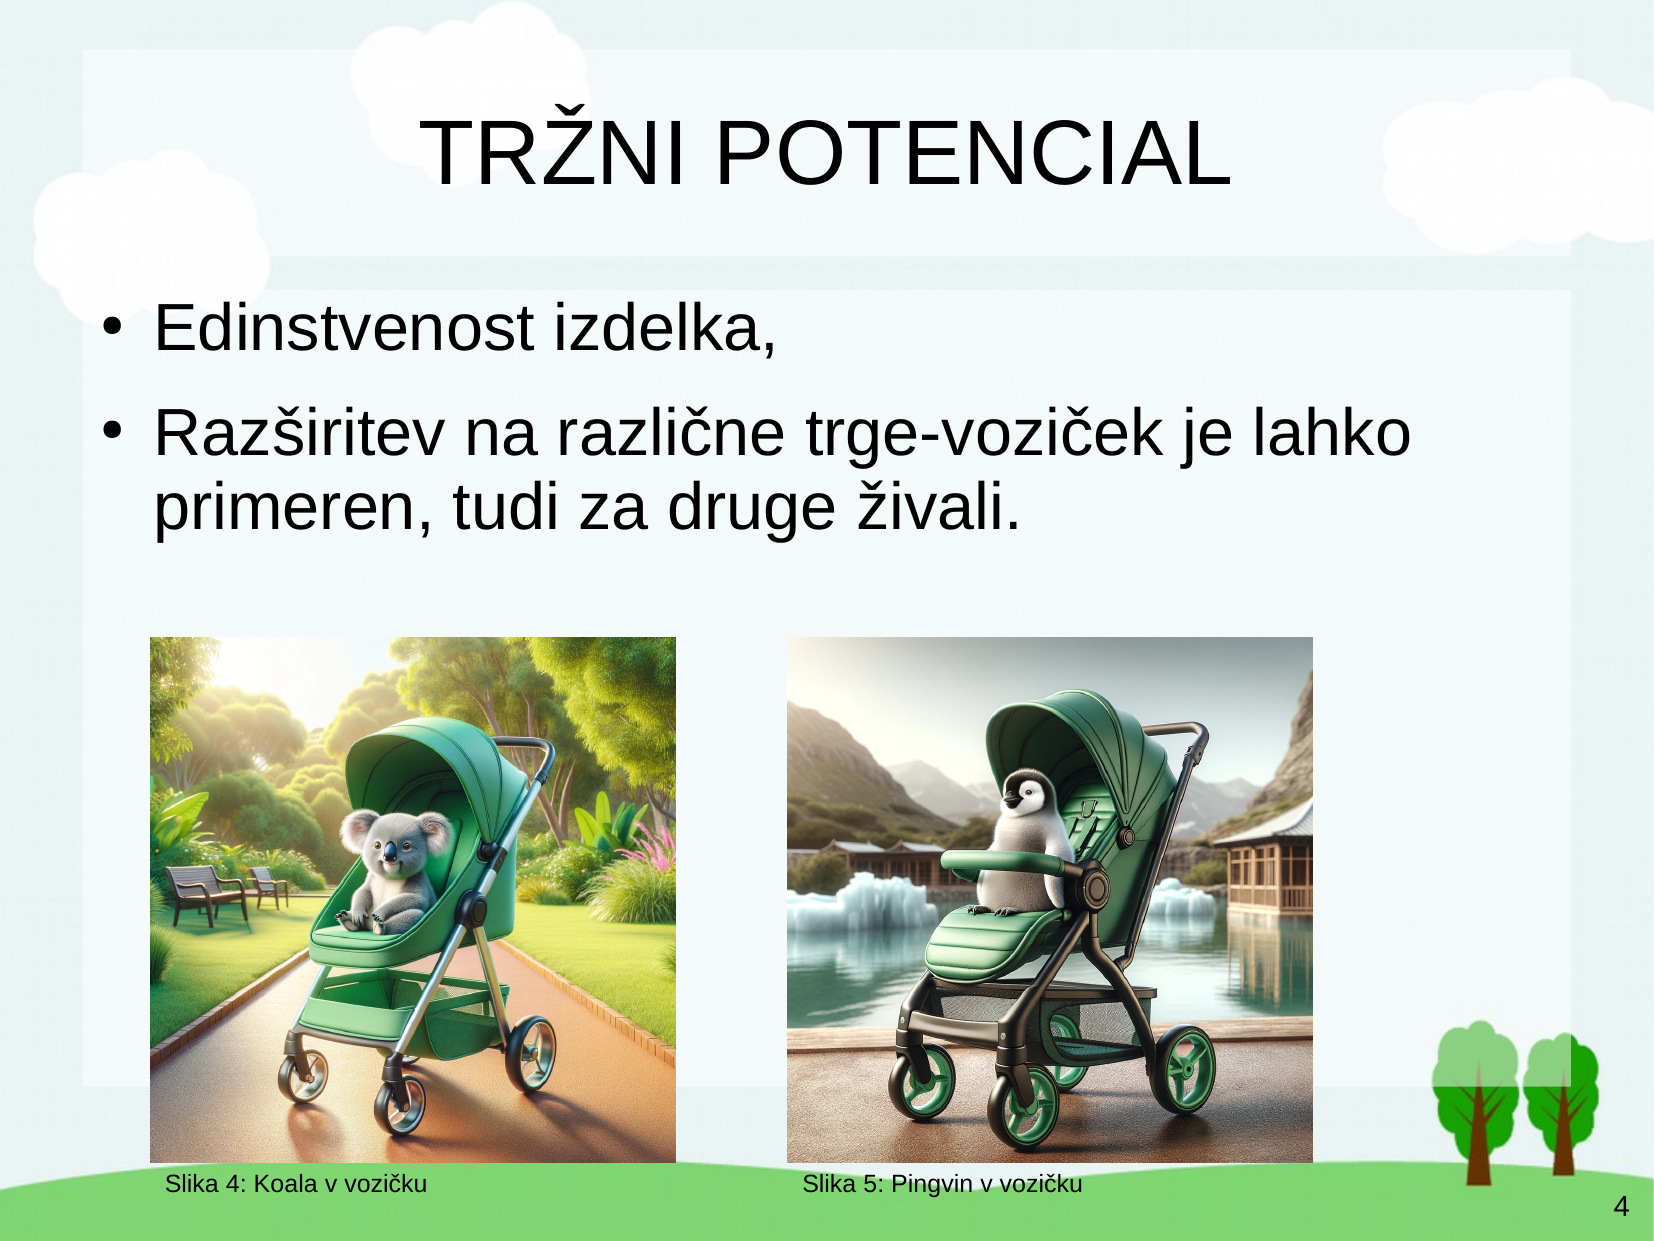

# TRŽNI POTENCIAL
Edinstvenost izdelka,
Razširitev na različne trge-voziček je lahko primeren, tudi za druge živali.
Slika 4: Koala v vozičku
Slika 5: Pingvin v vozičku
4